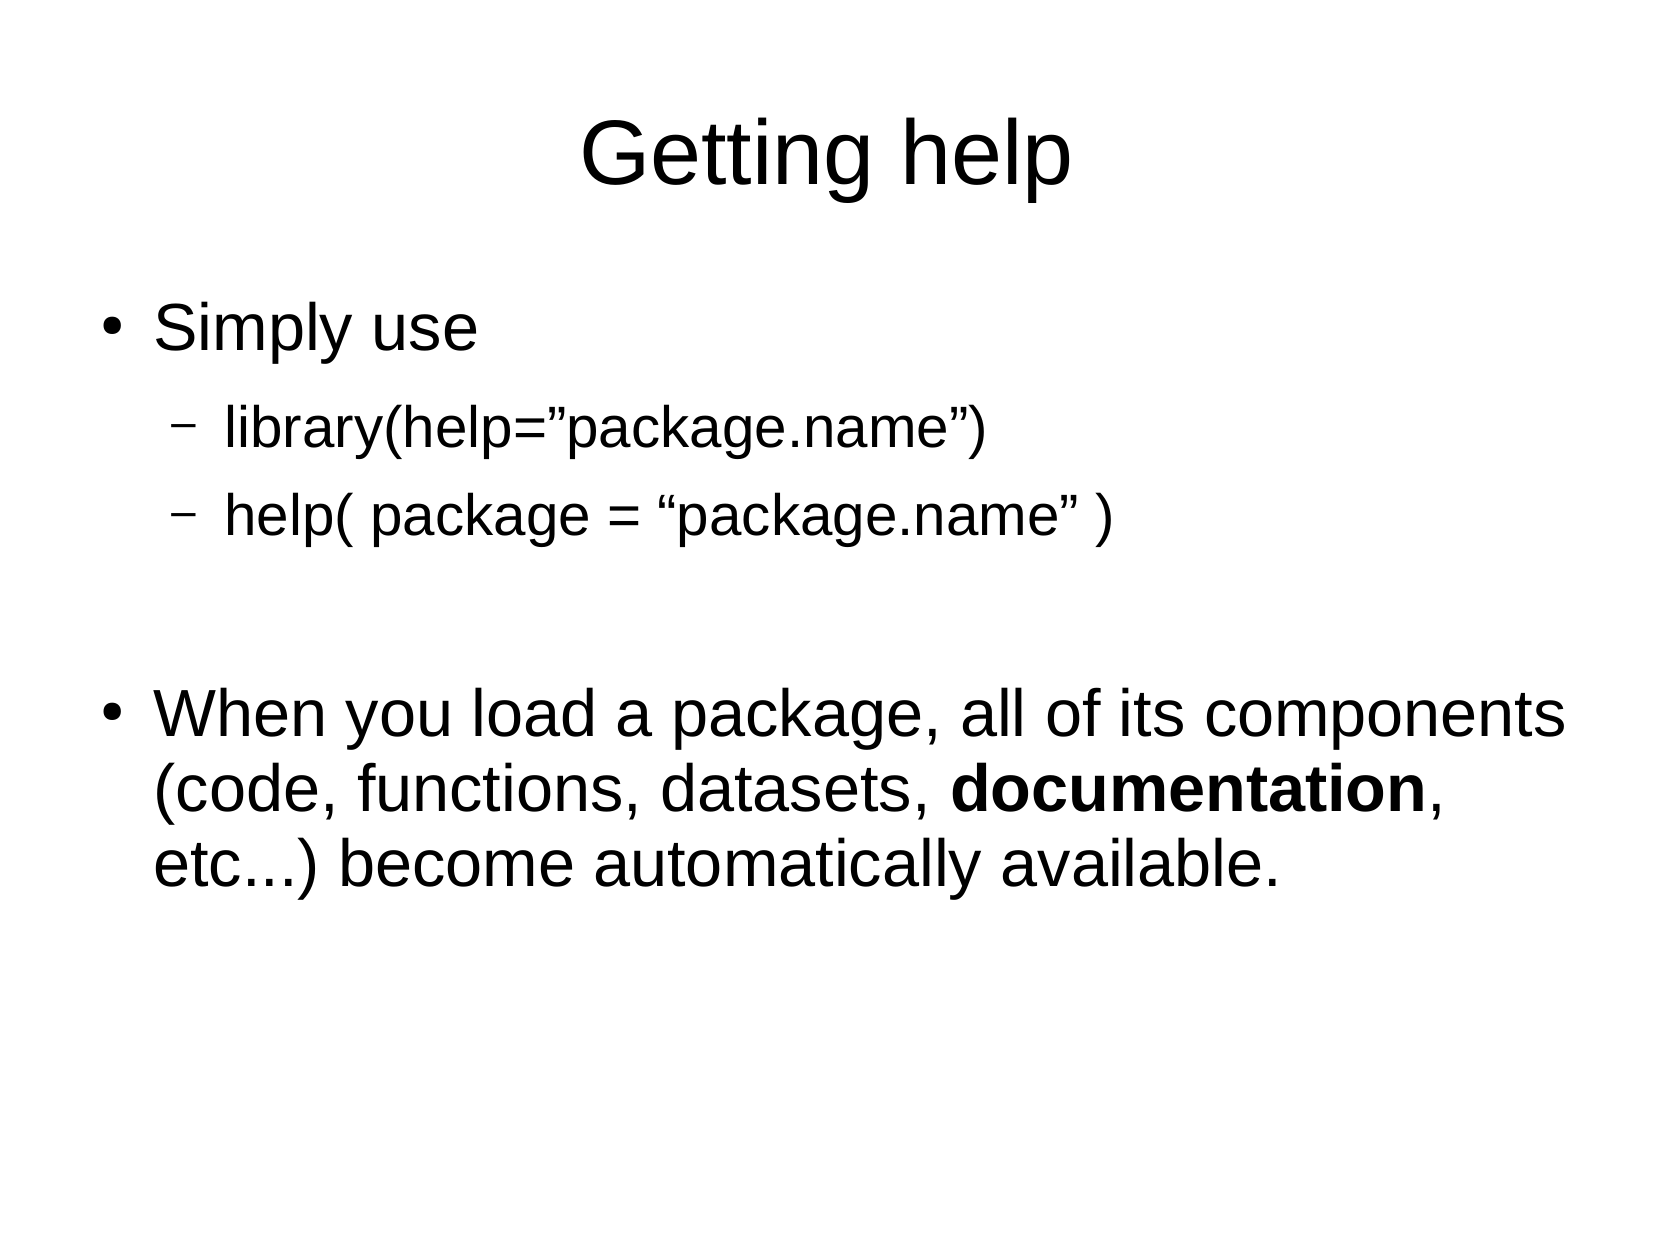

# Getting help
Simply use
library(help=”package.name”)
help( package = “package.name” )
When you load a package, all of its components (code, functions, datasets, documentation, etc...) become automatically available.